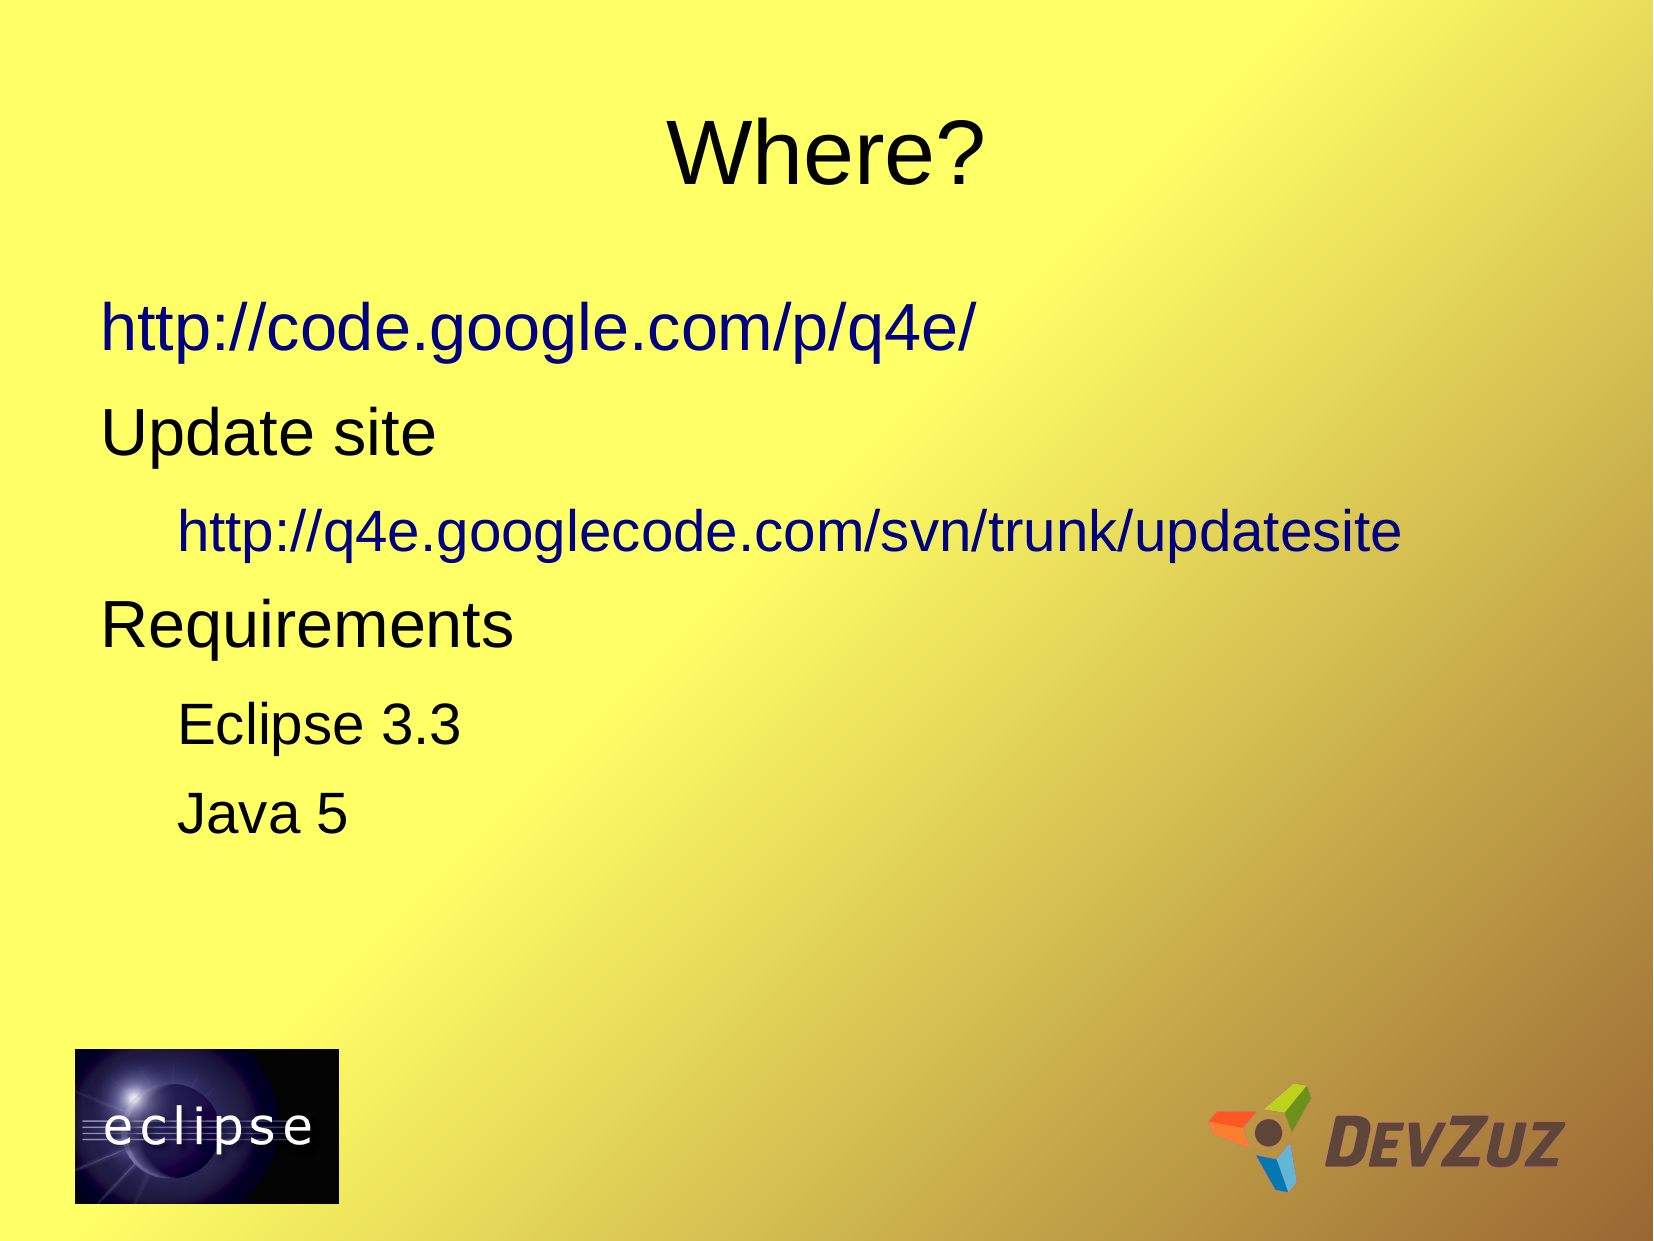

# Where?
http://code.google.com/p/q4e/
Update site
http://q4e.googlecode.com/svn/trunk/updatesite
Requirements
Eclipse 3.3
Java 5